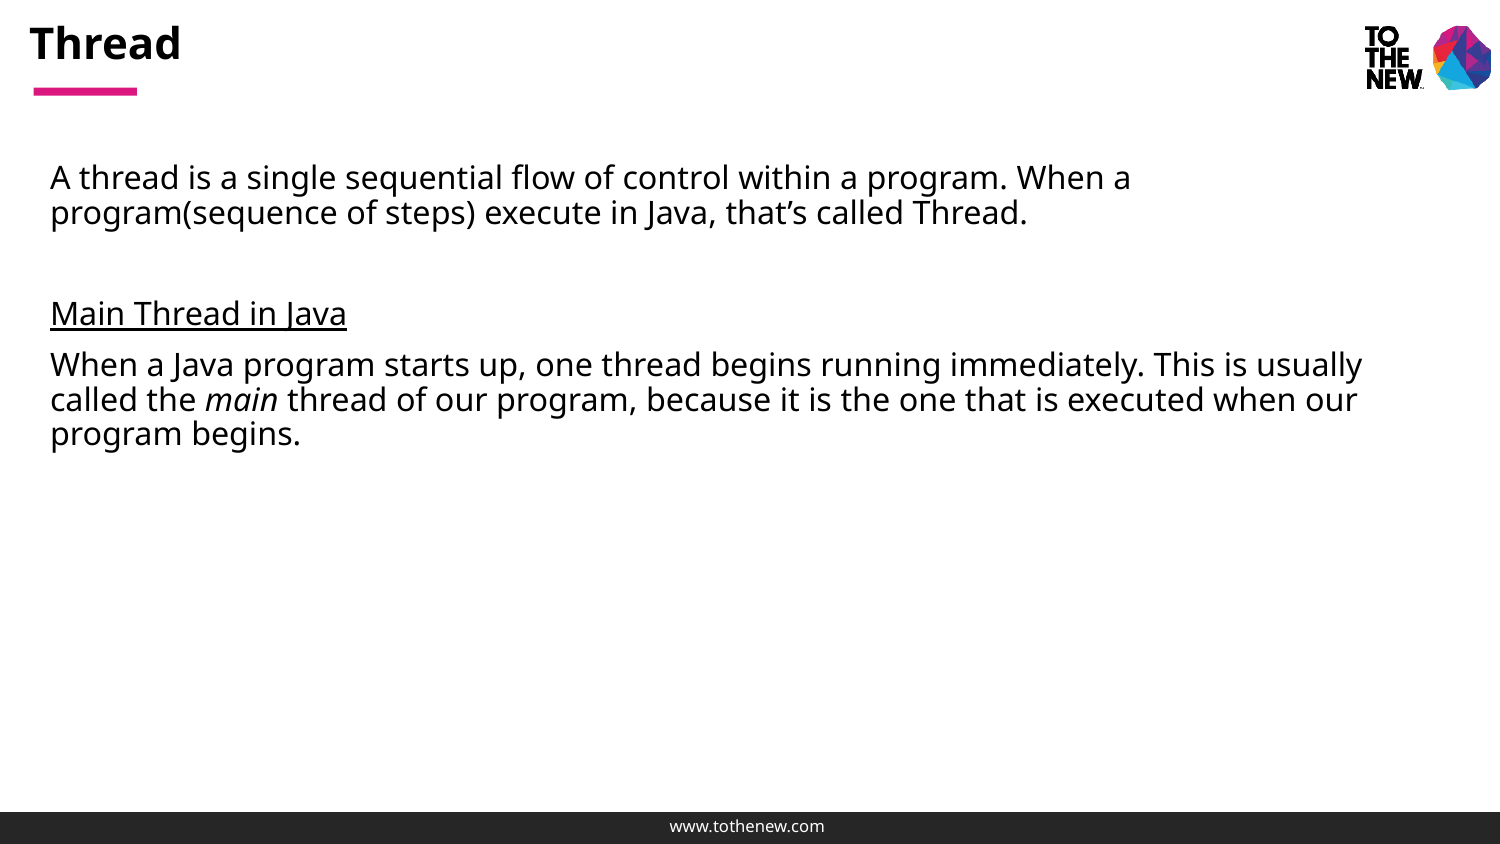

# Thread
A thread is a single sequential flow of control within a program. When a program(sequence of steps) execute in Java, that’s called Thread.
Main Thread in Java
When a Java program starts up, one thread begins running immediately. This is usually called the main thread of our program, because it is the one that is executed when our program begins.